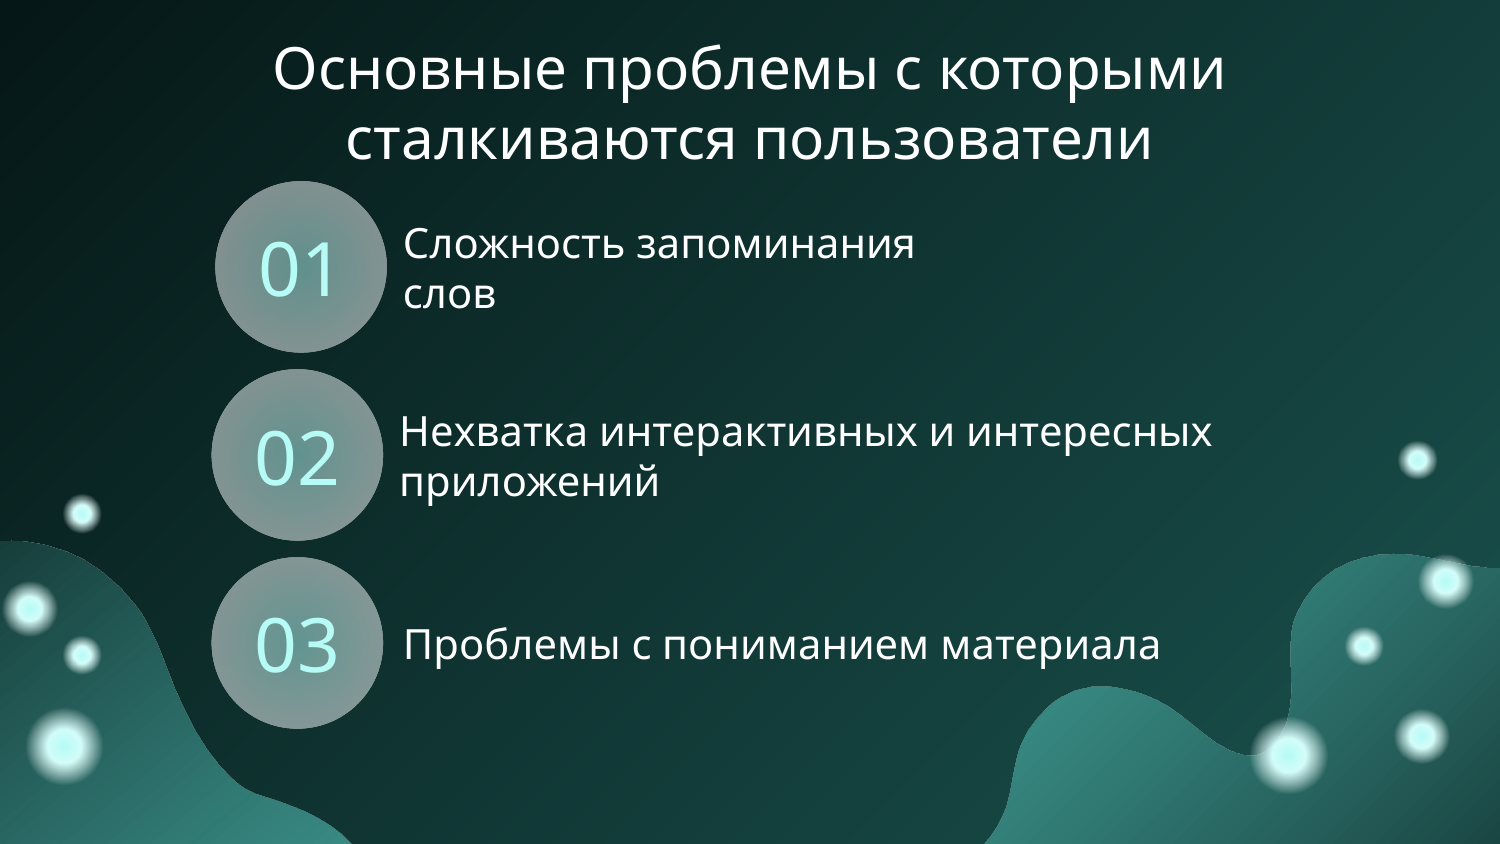

# Основные проблемы с которыми сталкиваются пользователи
01
Сложность запоминания слов
Нехватка интерактивных и интересных приложений
02
Проблемы с пониманием материала
03